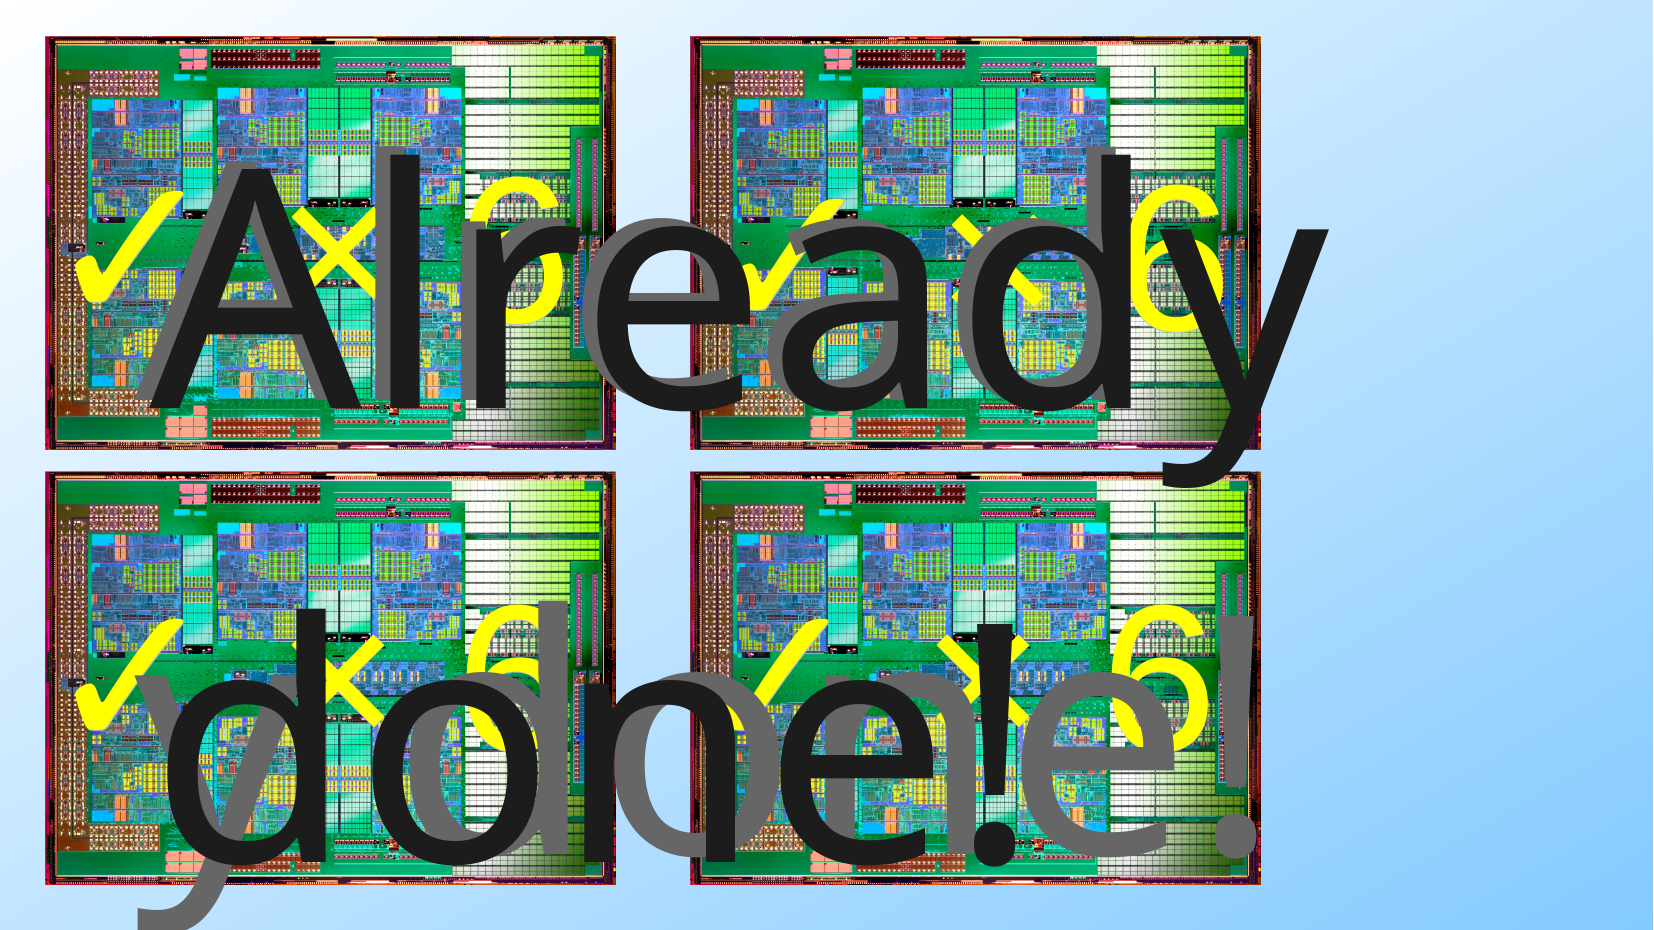

Already done!
Already	 done!
✓ × 6
✓ × 6
✓ × 6
✓ × 6